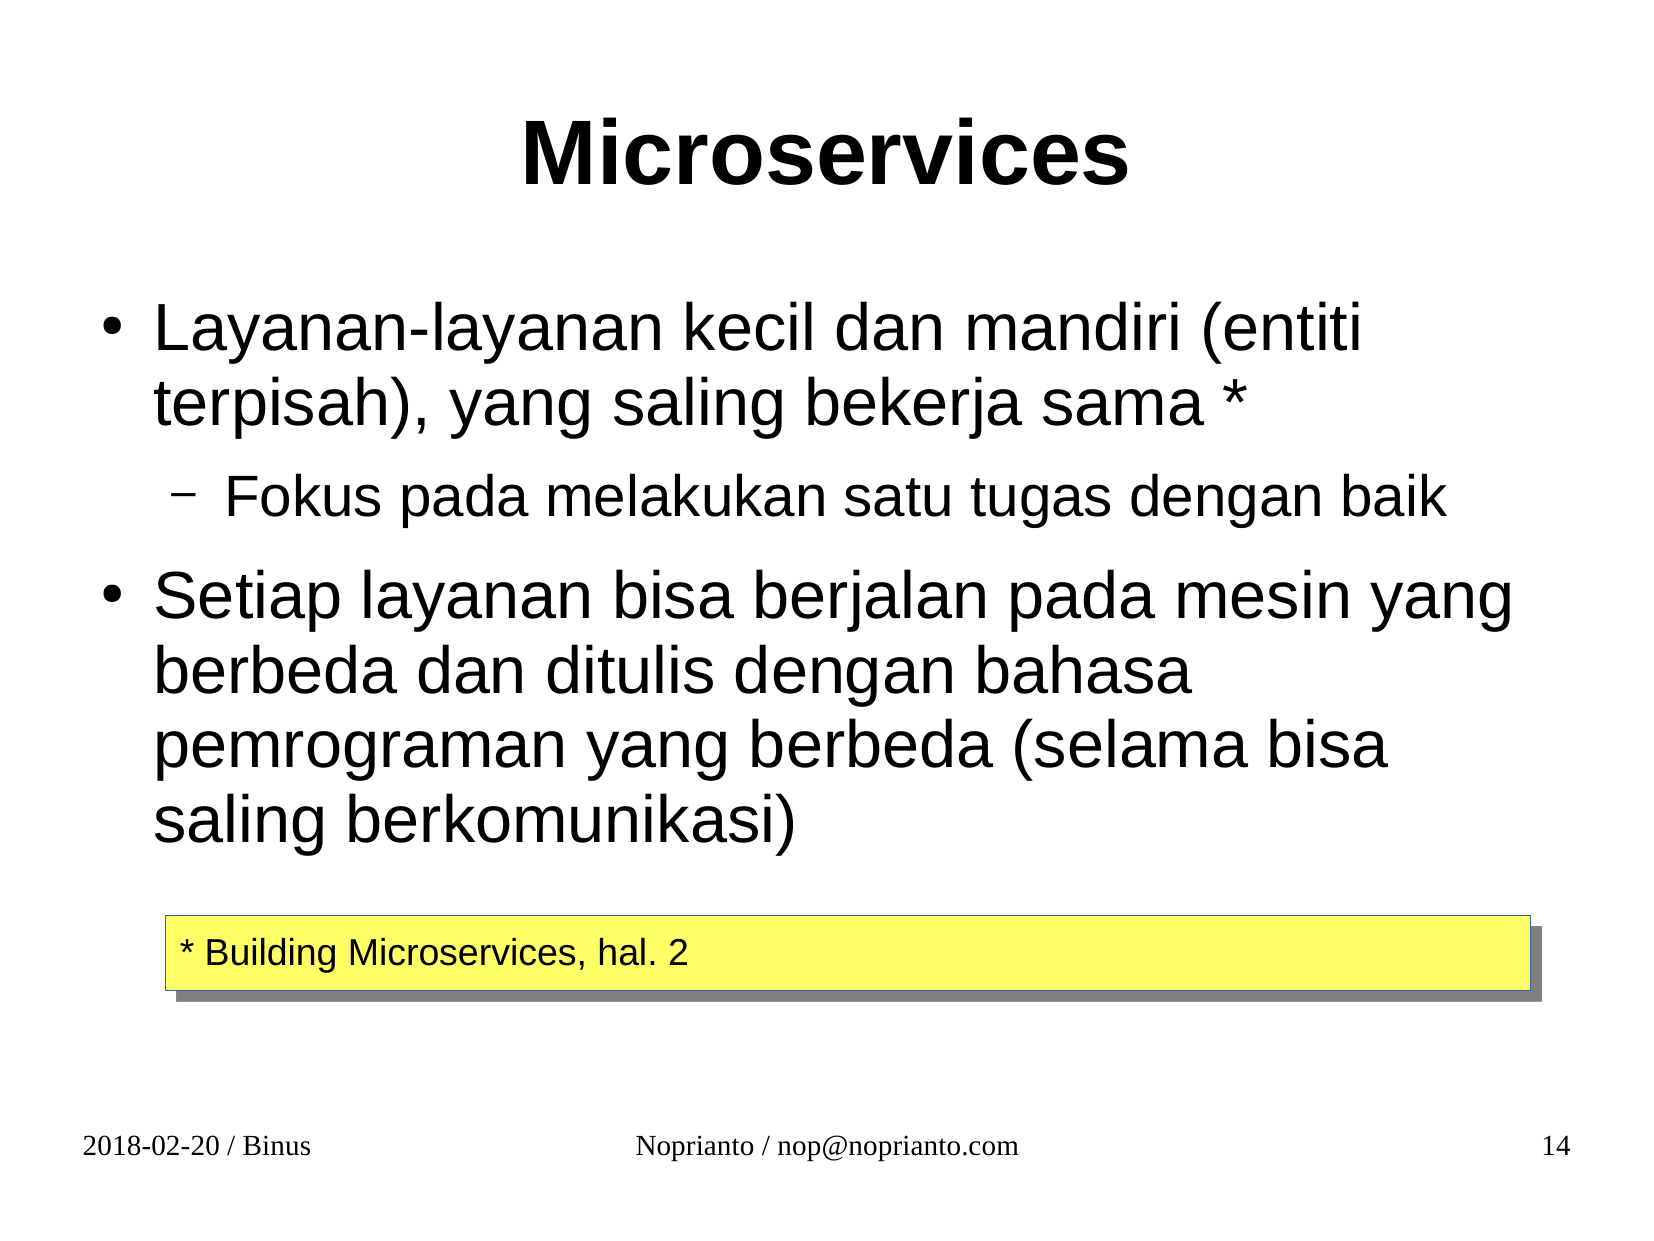

# Microservices
Layanan-layanan kecil dan mandiri (entiti terpisah), yang saling bekerja sama *
Fokus pada melakukan satu tugas dengan baik
Setiap layanan bisa berjalan pada mesin yang berbeda dan ditulis dengan bahasa pemrograman yang berbeda (selama bisa saling berkomunikasi)
* Building Microservices, hal. 2
2018-02-20 / Binus
Noprianto / nop@noprianto.com
14